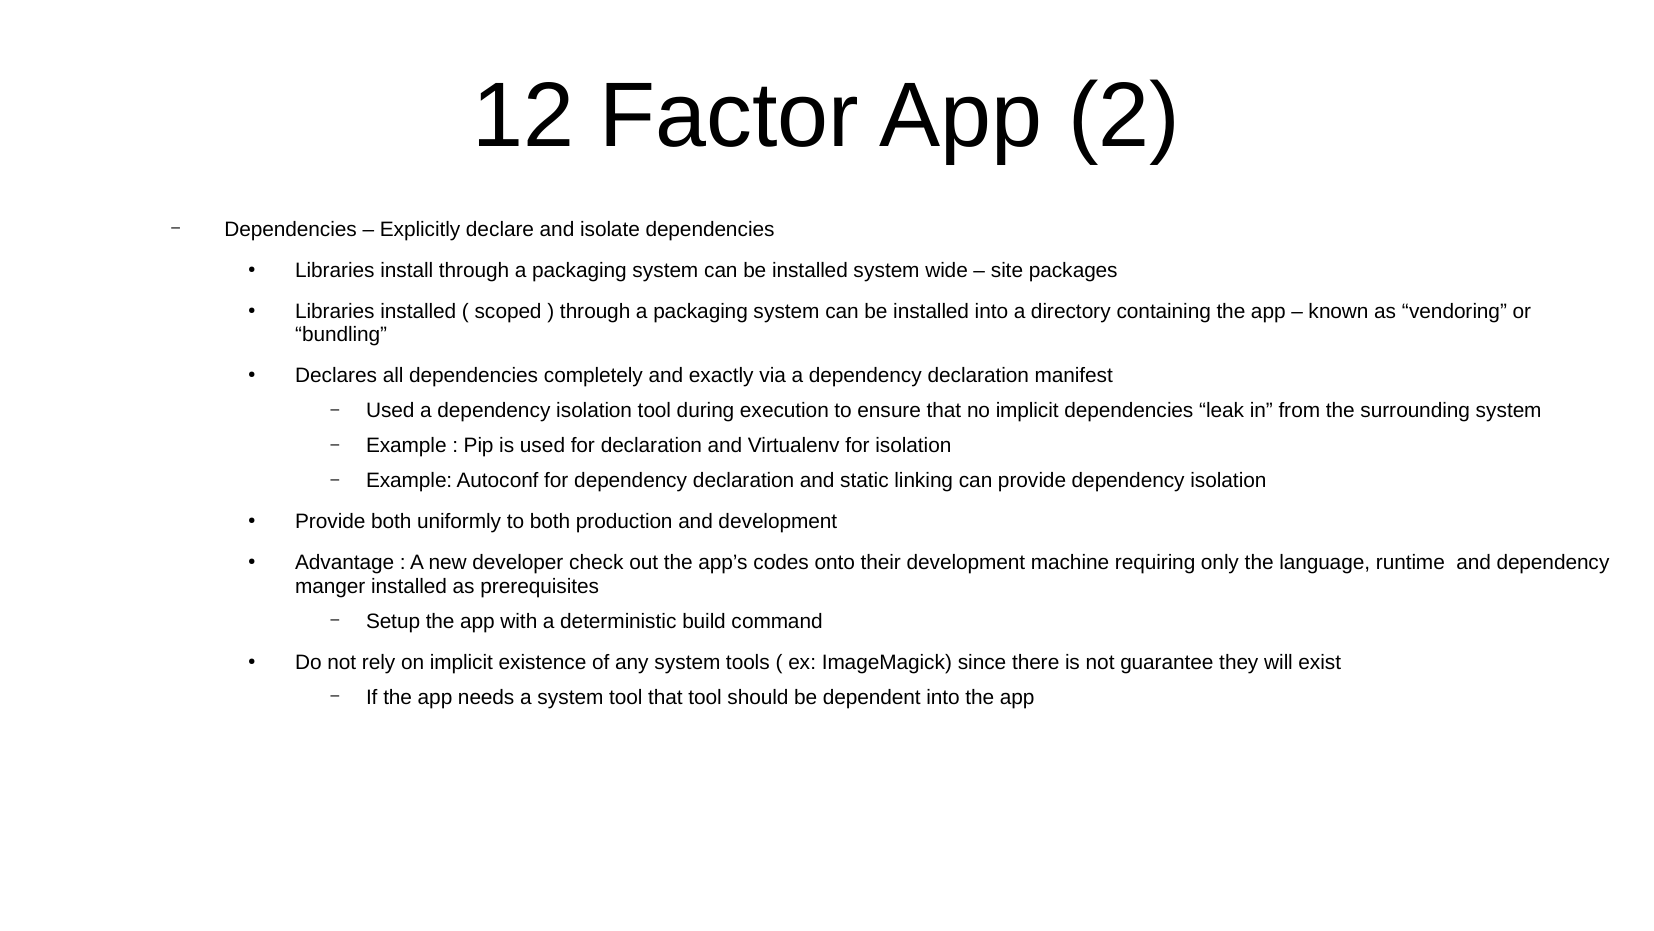

# 12 Factor App (2)
Dependencies – Explicitly declare and isolate dependencies
Libraries install through a packaging system can be installed system wide – site packages
Libraries installed ( scoped ) through a packaging system can be installed into a directory containing the app – known as “vendoring” or “bundling”
Declares all dependencies completely and exactly via a dependency declaration manifest
Used a dependency isolation tool during execution to ensure that no implicit dependencies “leak in” from the surrounding system
Example : Pip is used for declaration and Virtualenv for isolation
Example: Autoconf for dependency declaration and static linking can provide dependency isolation
Provide both uniformly to both production and development
Advantage : A new developer check out the app’s codes onto their development machine requiring only the language, runtime and dependency manger installed as prerequisites
Setup the app with a deterministic build command
Do not rely on implicit existence of any system tools ( ex: ImageMagick) since there is not guarantee they will exist
If the app needs a system tool that tool should be dependent into the app